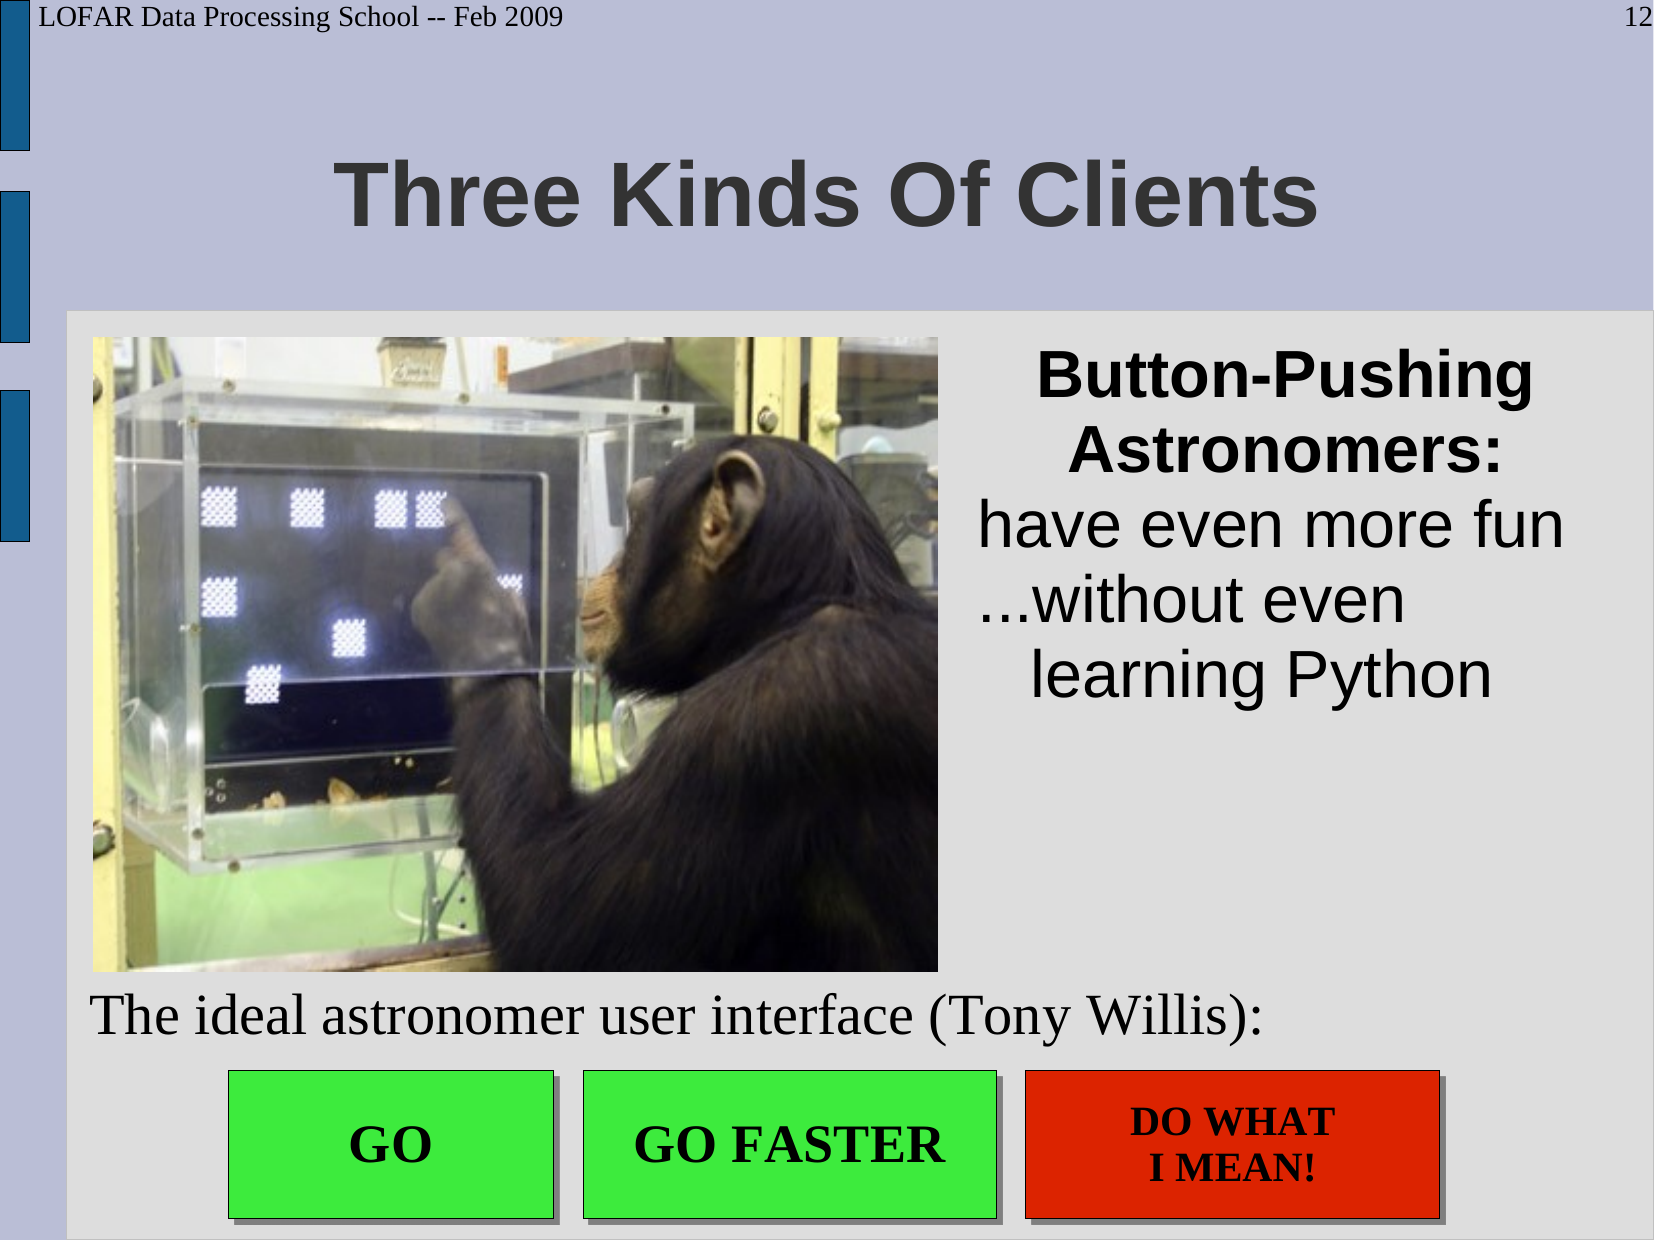

LOFAR Data Processing School -- Feb 2009
12
# Three Kinds Of Clients
Button-Pushing Astronomers:
have even more fun
...without even learning Python
The ideal astronomer user interface (Tony Willis):
GO
GO FASTER
DO WHAT
I MEAN!